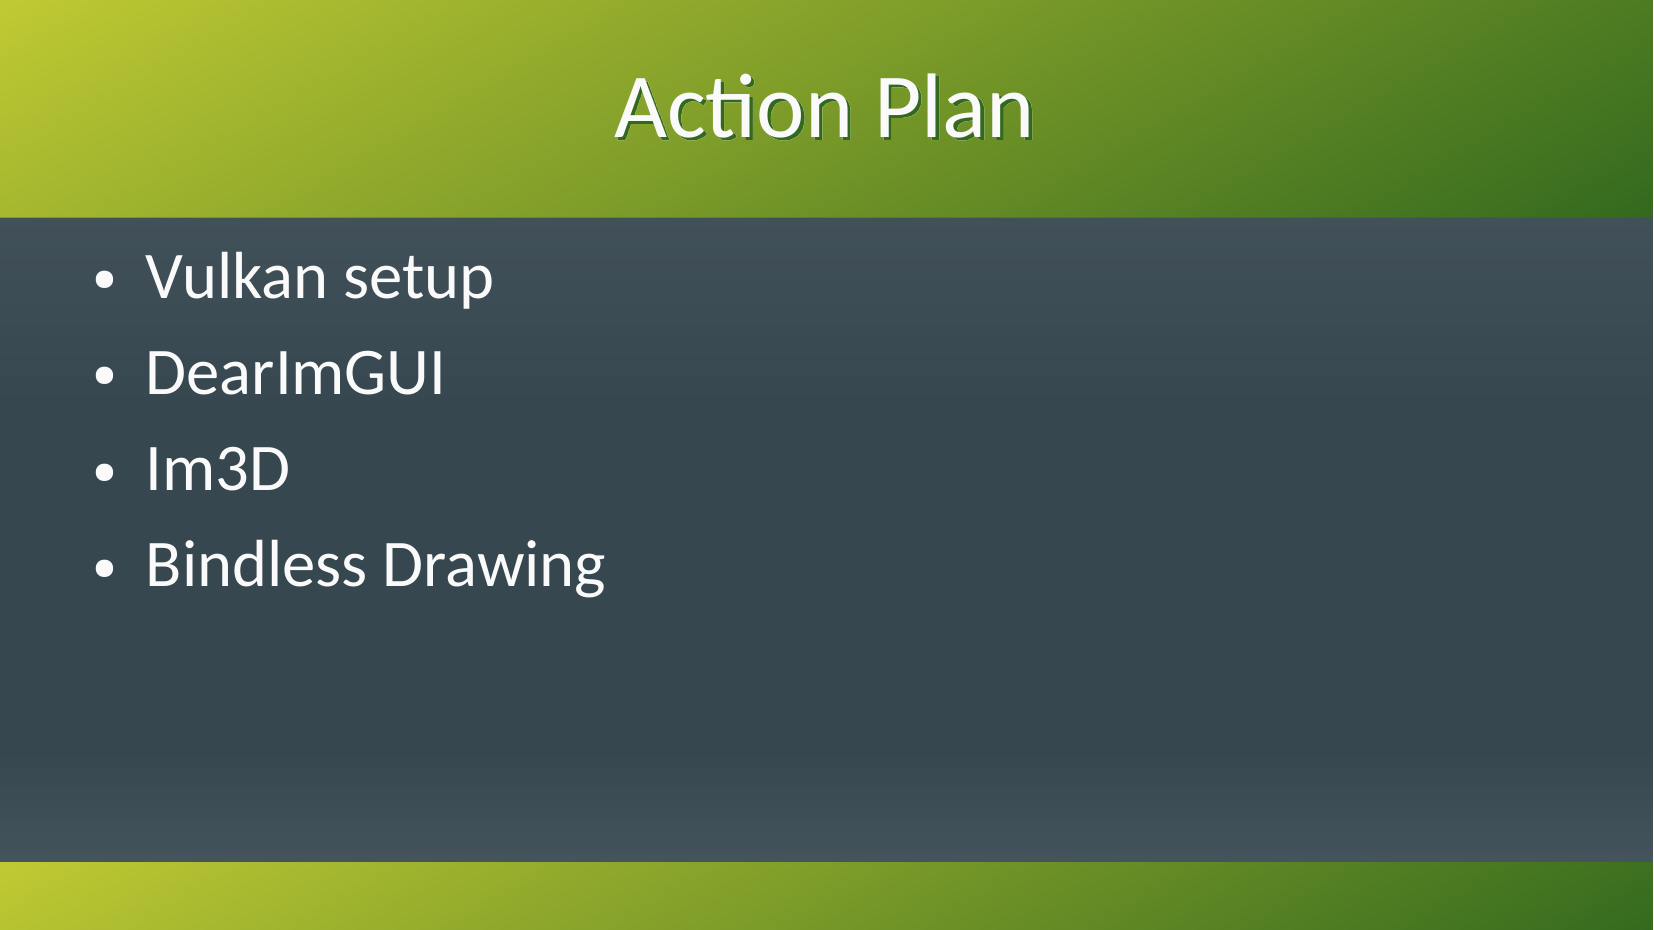

# Action Plan
Vulkan setup
DearImGUI
Im3D
Bindless Drawing